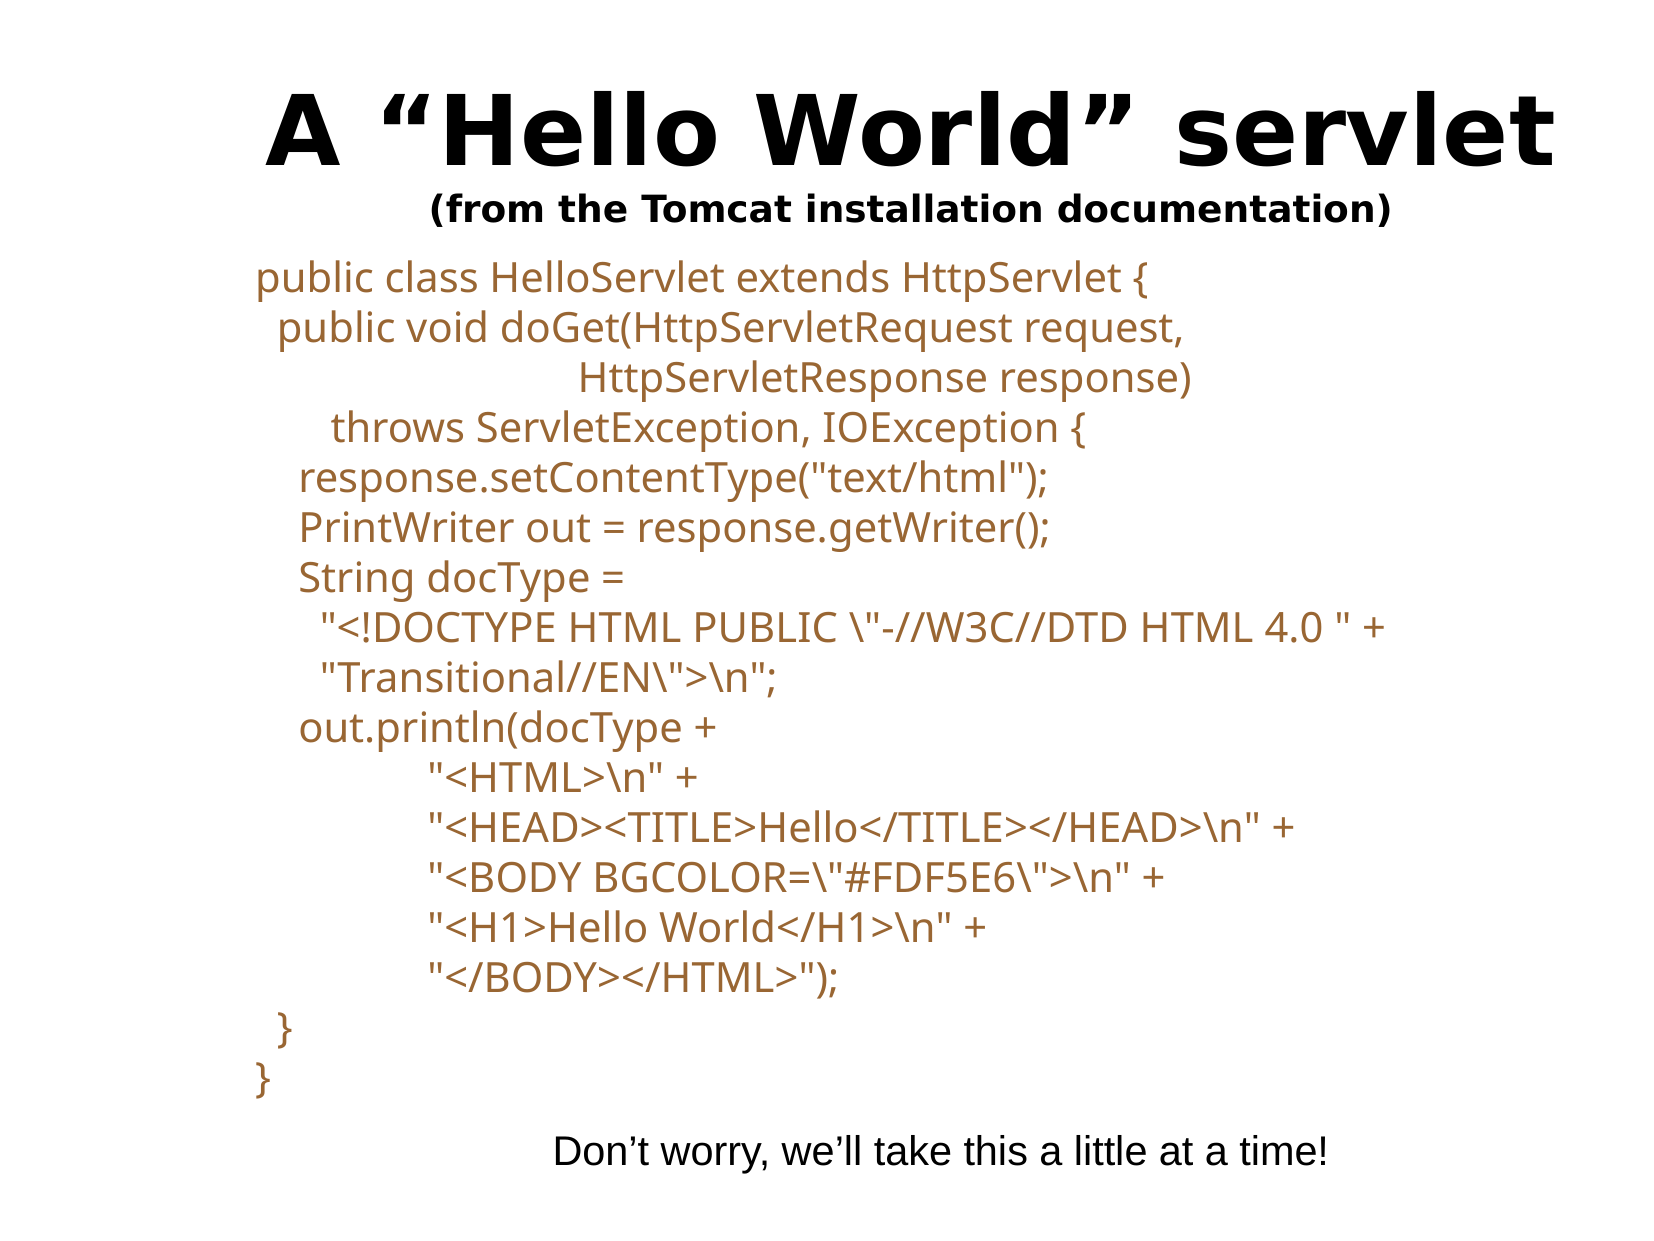

# A “Hello World” servlet (from the Tomcat installation documentation)
public class HelloServlet extends HttpServlet {
 public void doGet(HttpServletRequest request,
 HttpServletResponse response)
 throws ServletException, IOException {
 response.setContentType("text/html");
 PrintWriter out = response.getWriter();
 String docType =
 "<!DOCTYPE HTML PUBLIC \"-//W3C//DTD HTML 4.0 " +
 "Transitional//EN\">\n";
 out.println(docType +
 "<HTML>\n" +
 "<HEAD><TITLE>Hello</TITLE></HEAD>\n" +
 "<BODY BGCOLOR=\"#FDF5E6\">\n" +
 "<H1>Hello World</H1>\n" +
 "</BODY></HTML>");
 }
}
Don’t worry, we’ll take this a little at a time!